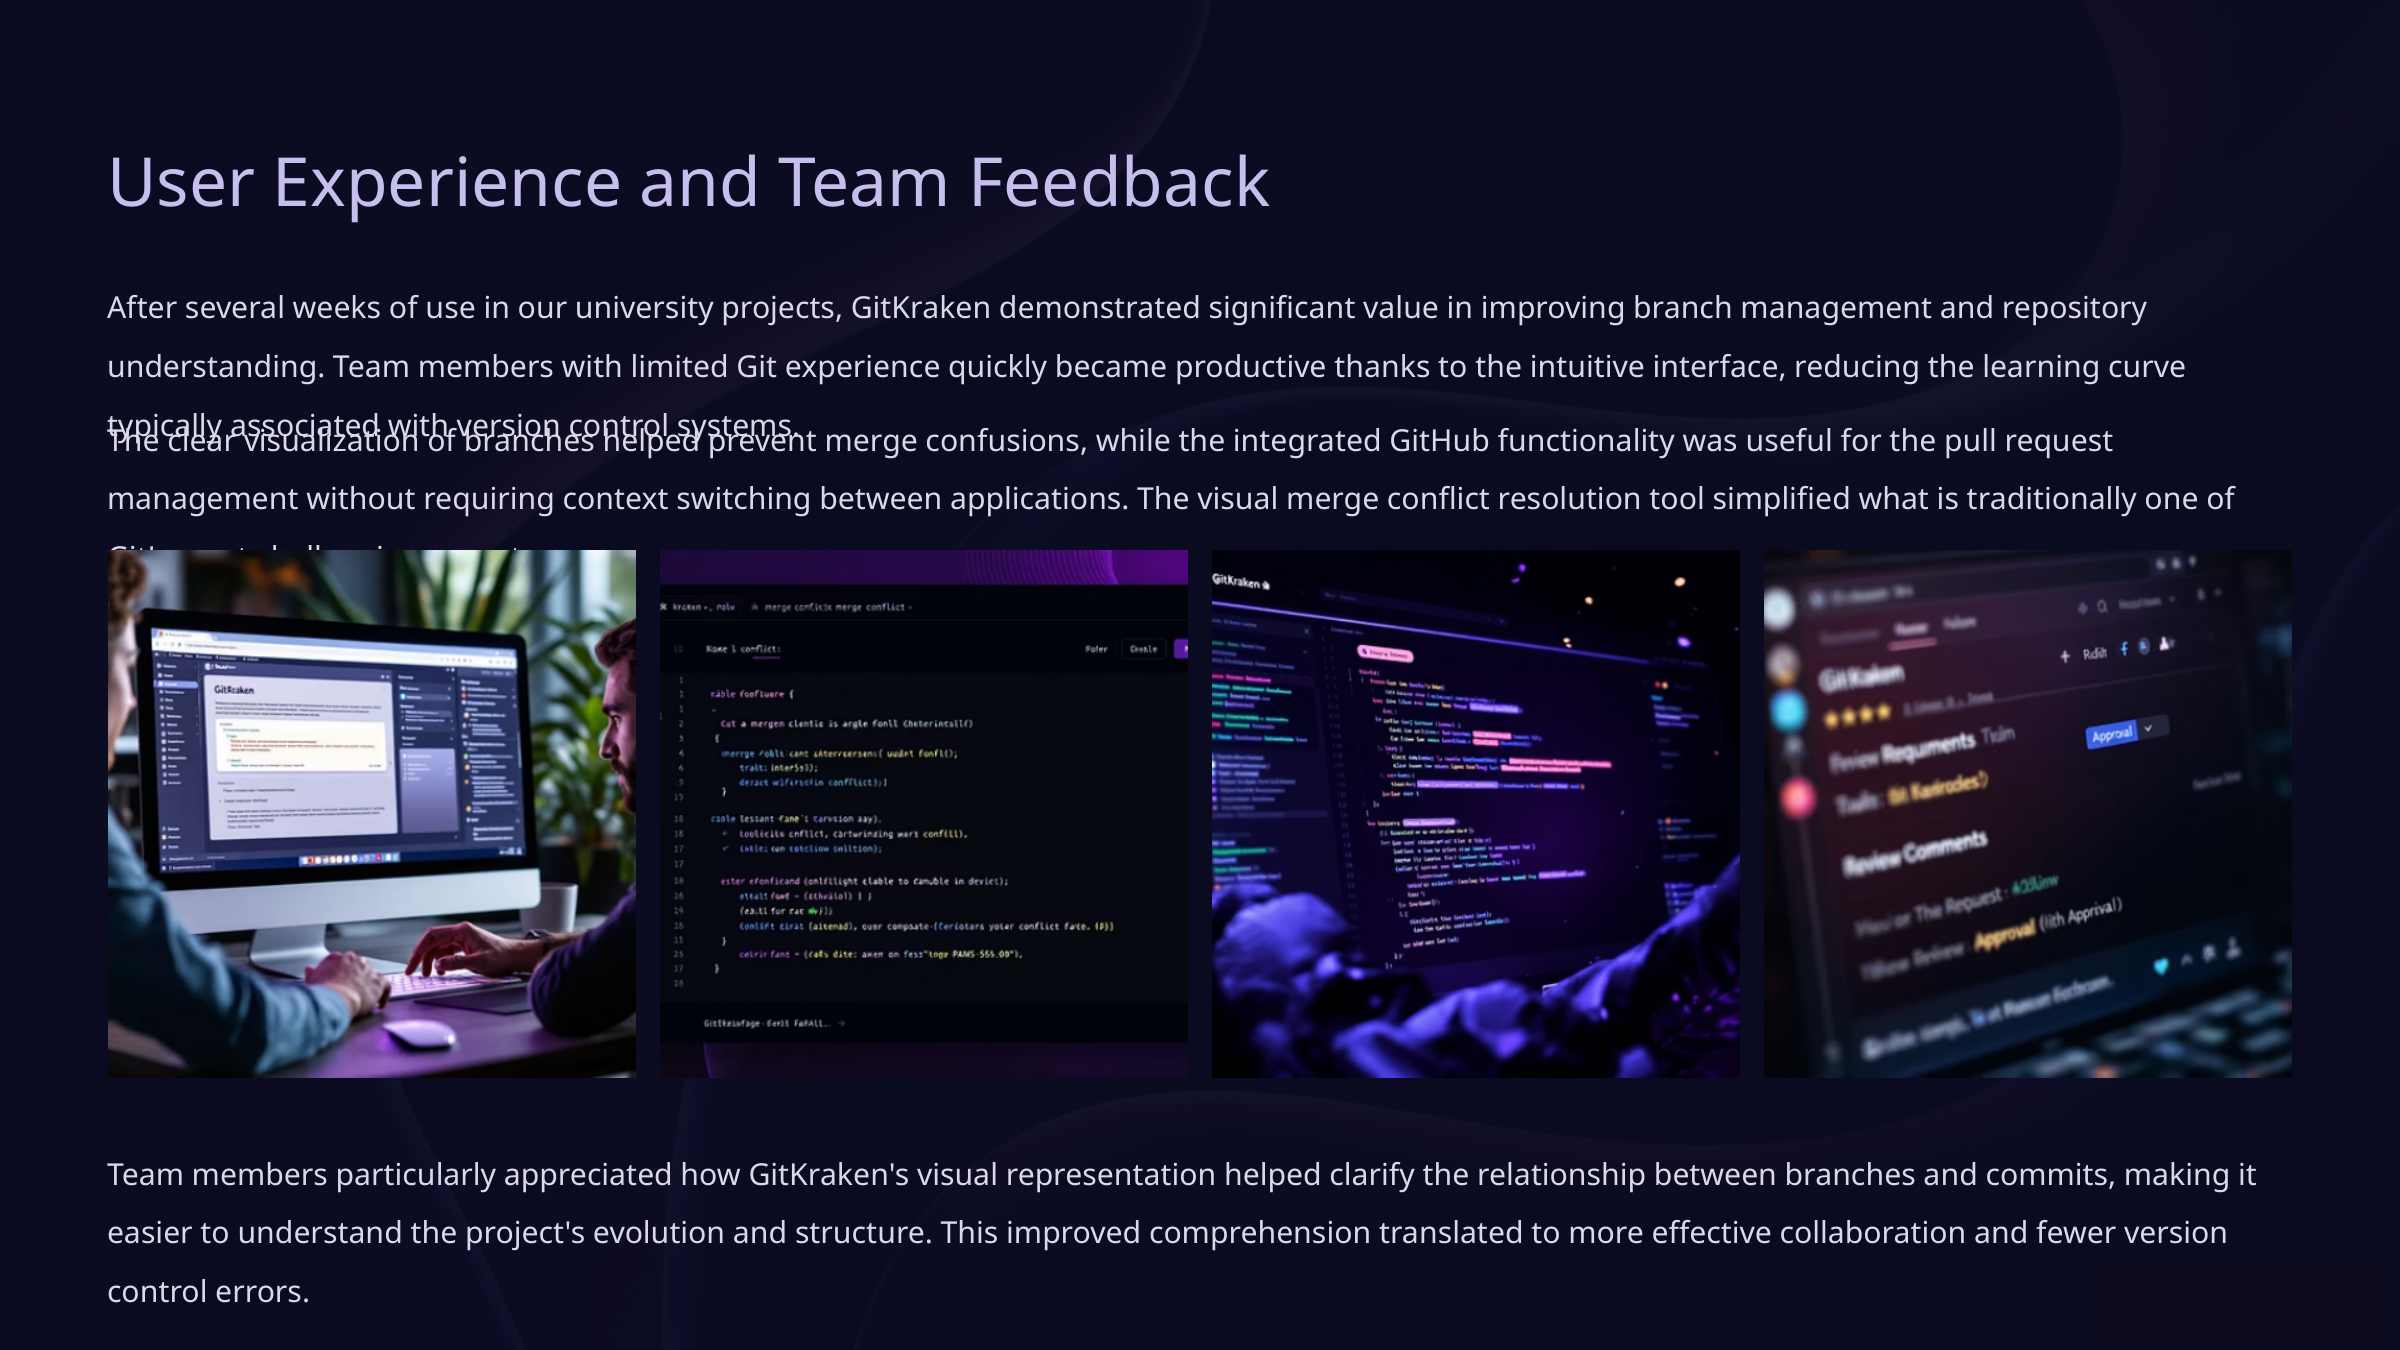

User Experience and Team Feedback
After several weeks of use in our university projects, GitKraken demonstrated significant value in improving branch management and repository understanding. Team members with limited Git experience quickly became productive thanks to the intuitive interface, reducing the learning curve typically associated with version control systems.
The clear visualization of branches helped prevent merge confusions, while the integrated GitHub functionality was useful for the pull request management without requiring context switching between applications. The visual merge conflict resolution tool simplified what is traditionally one of Git's most challenging aspects.
Team members particularly appreciated how GitKraken's visual representation helped clarify the relationship between branches and commits, making it easier to understand the project's evolution and structure. This improved comprehension translated to more effective collaboration and fewer version control errors.